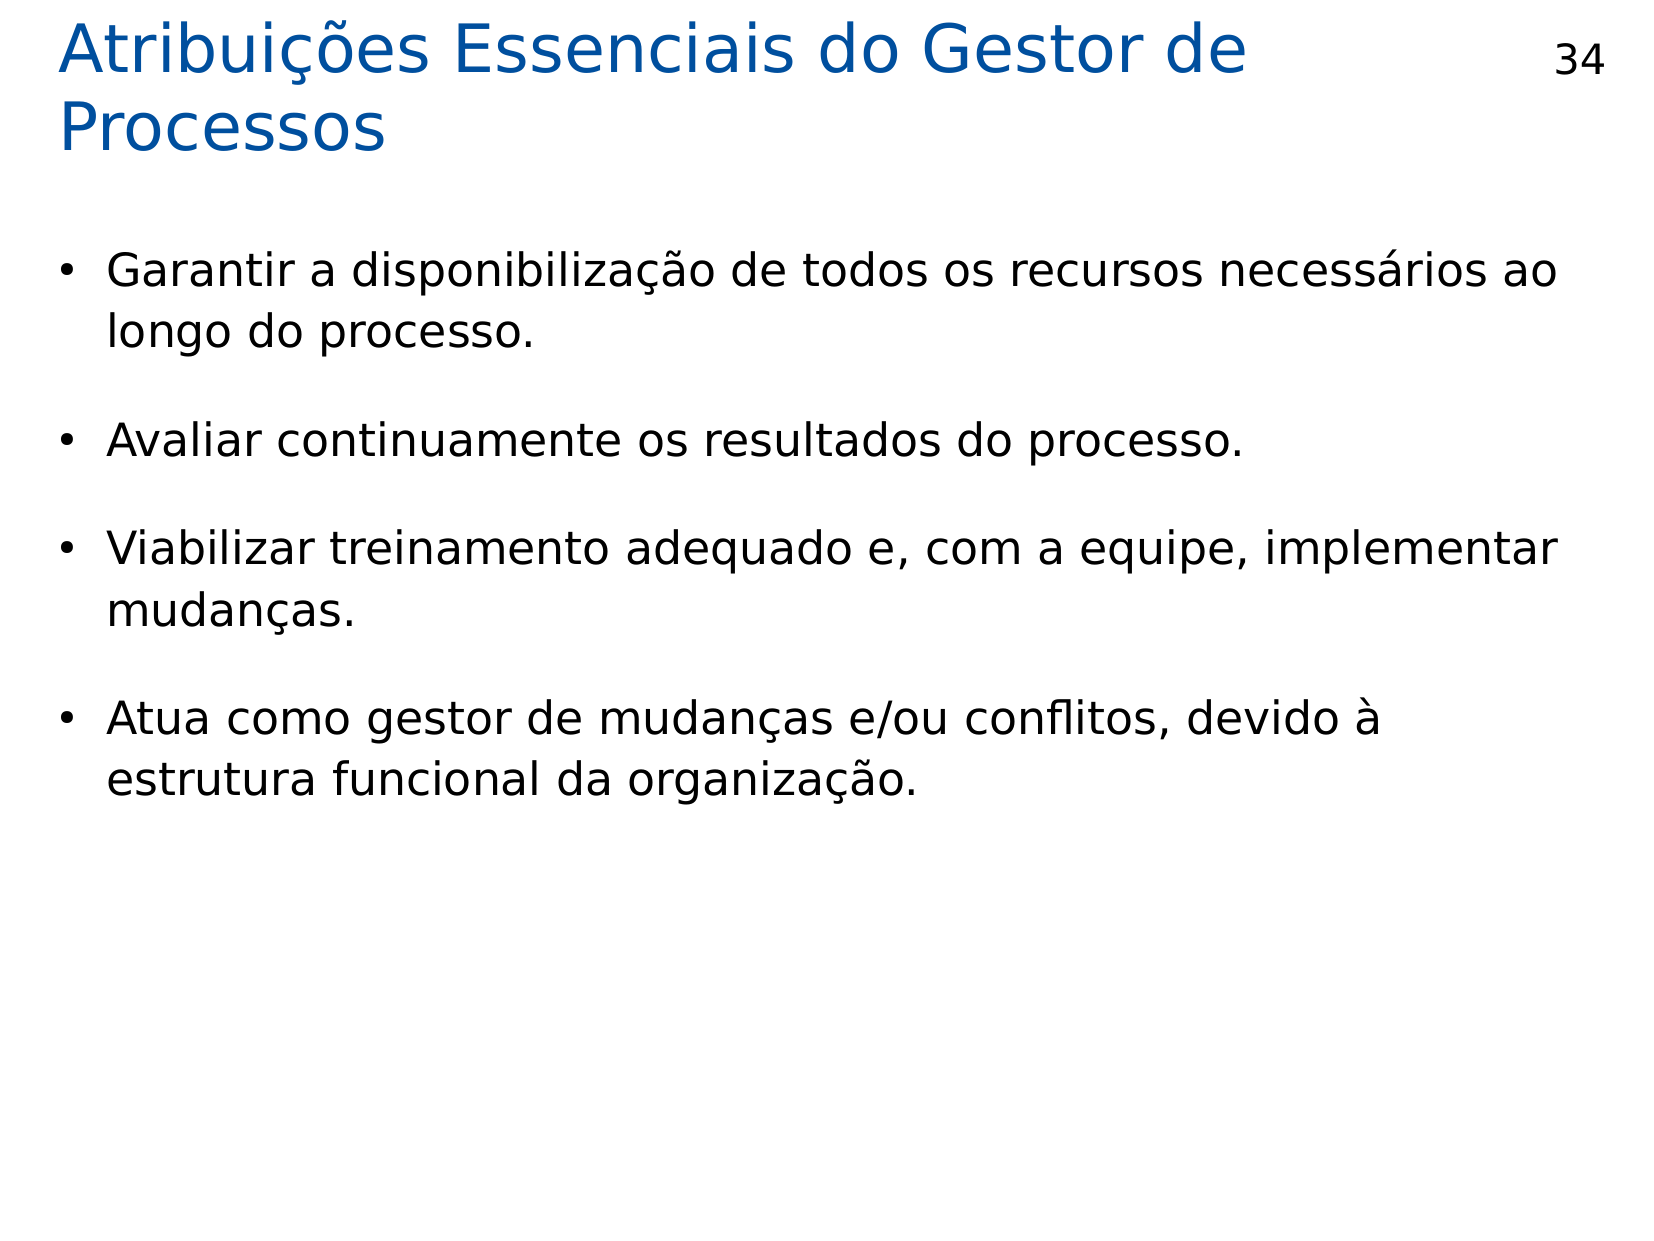

# Atribuições Essenciais do Gestor de Processos
34
Garantir a disponibilização de todos os recursos necessários ao longo do processo.
Avaliar continuamente os resultados do processo.
Viabilizar treinamento adequado e, com a equipe, implementar mudanças.
Atua como gestor de mudanças e/ou conflitos, devido à estrutura funcional da organização.